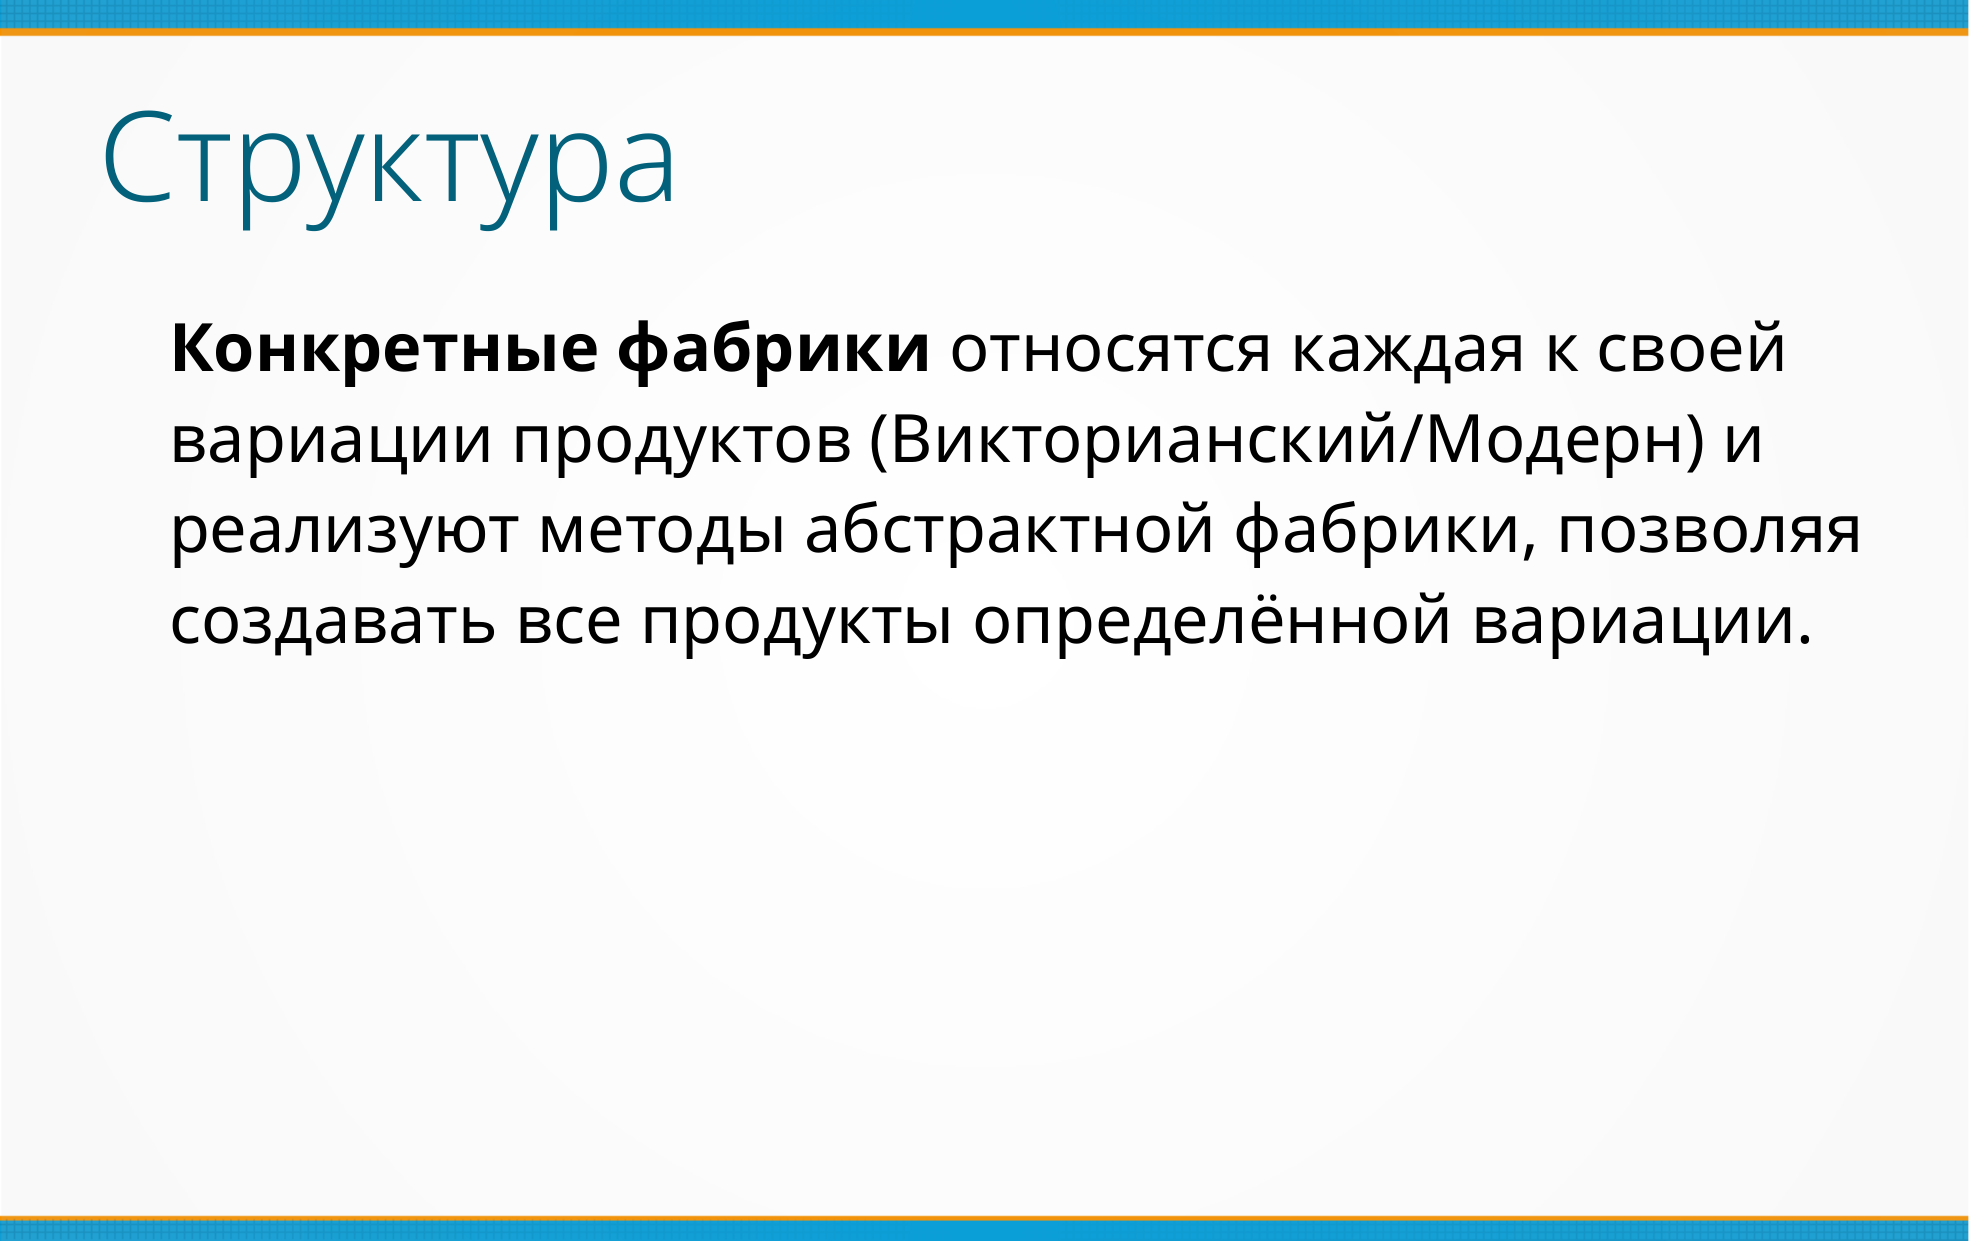

# Структура
Конкретные фабрики относятся каждая к своей вариации продуктов (Викторианский/Модерн) и реализуют методы абстрактной фабрики, позволяя создавать все продукты определённой вариации.